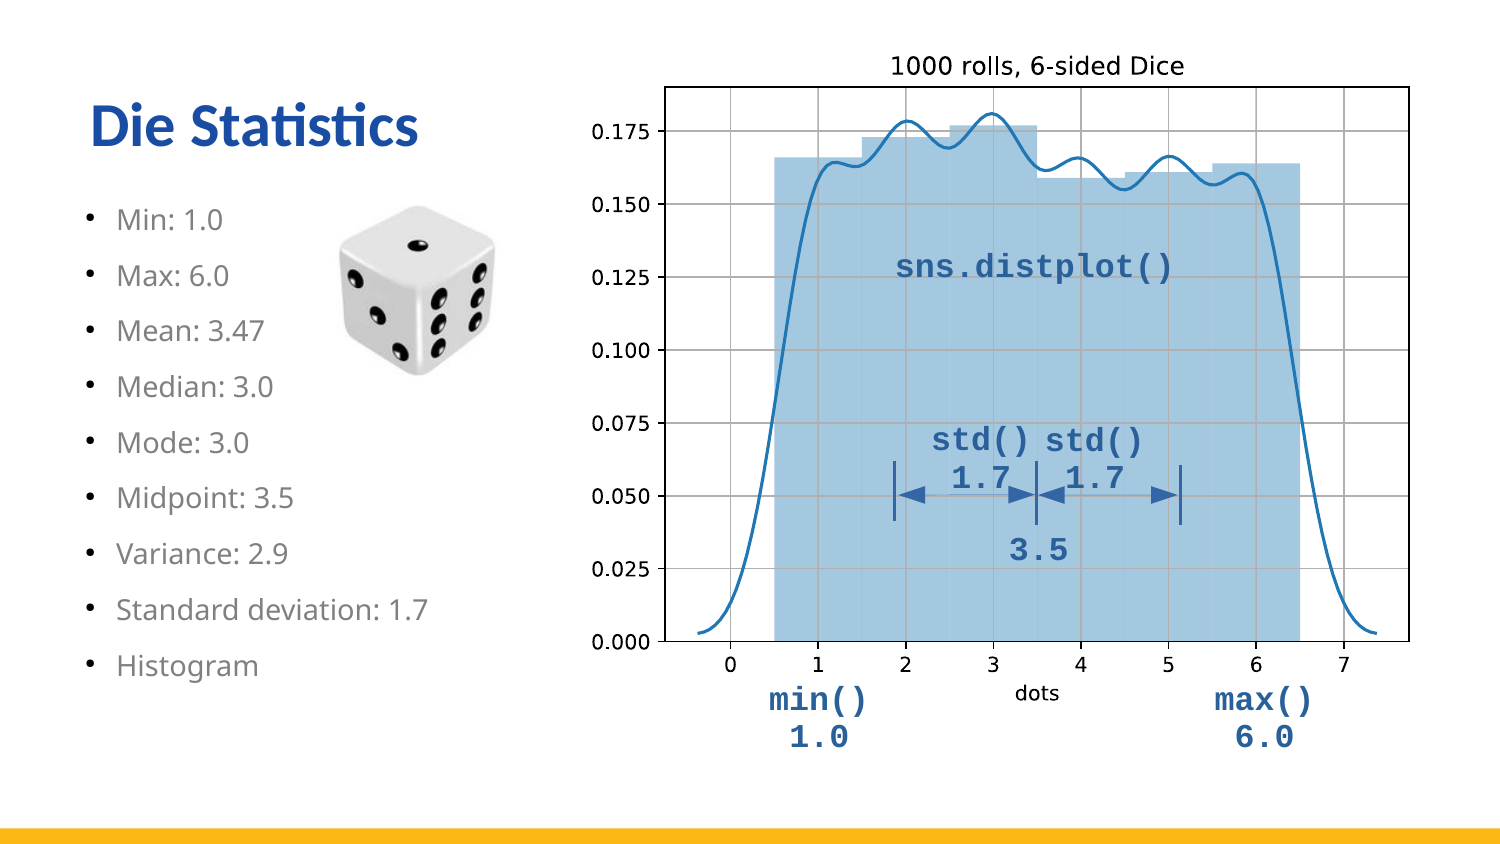

# Die Statistics
Min: 1.0
Max: 6.0
Mean: 3.47
Median: 3.0
Mode: 3.0
Midpoint: 3.5
Variance: 2.9
Standard deviation: 1.7
Histogram
sns.distplot()
std()
1.7
std()
1.7
3.5
min()
1.0
max()
6.0